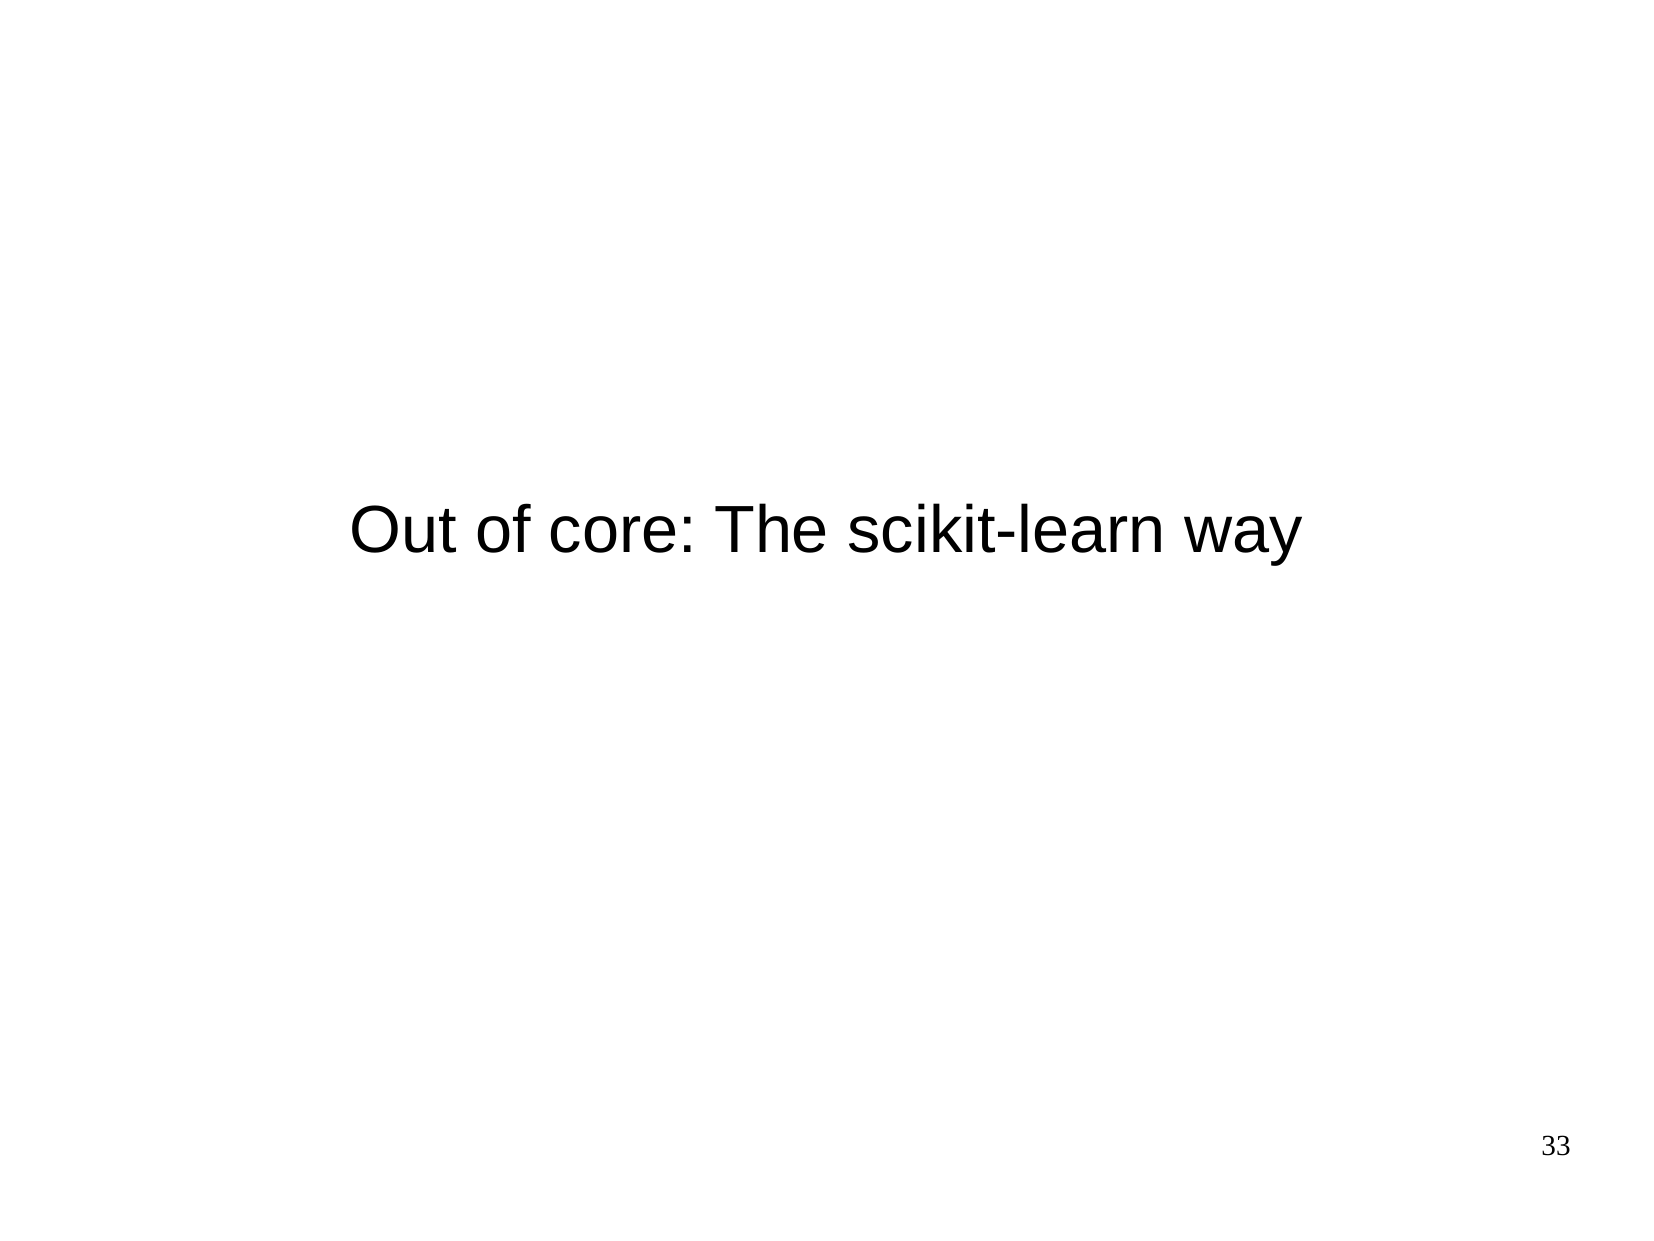

Out of core: The scikit-learn way
#
33